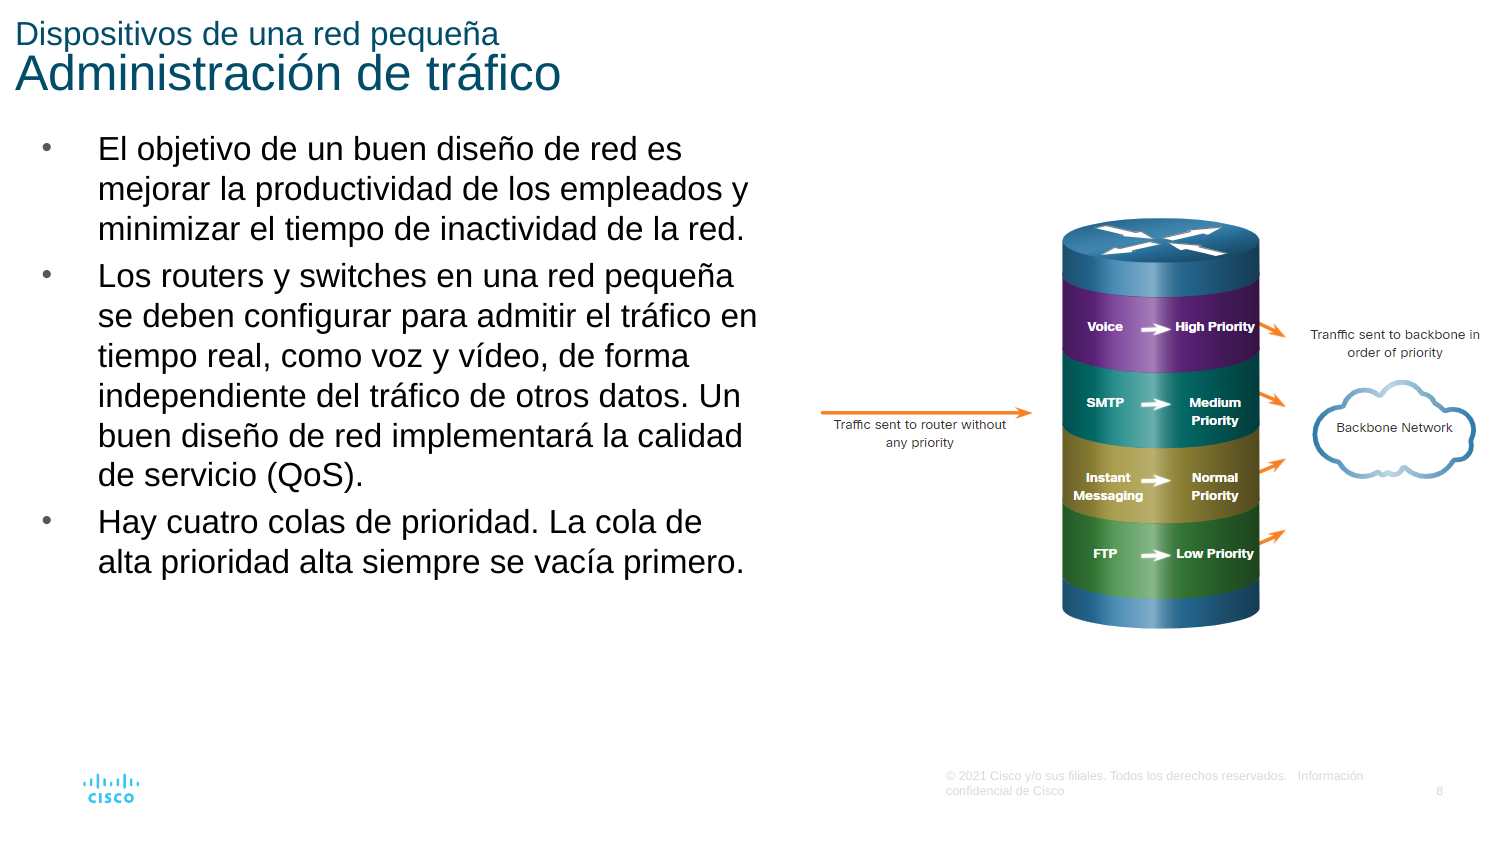

# Dispositivos de una red pequeña Administración de tráfico
El objetivo de un buen diseño de red es mejorar la productividad de los empleados y minimizar el tiempo de inactividad de la red.
Los routers y switches en una red pequeña se deben configurar para admitir el tráfico en tiempo real, como voz y vídeo, de forma independiente del tráfico de otros datos. Un buen diseño de red implementará la calidad de servicio (QoS).
Hay cuatro colas de prioridad. La cola de alta prioridad alta siempre se vacía primero.